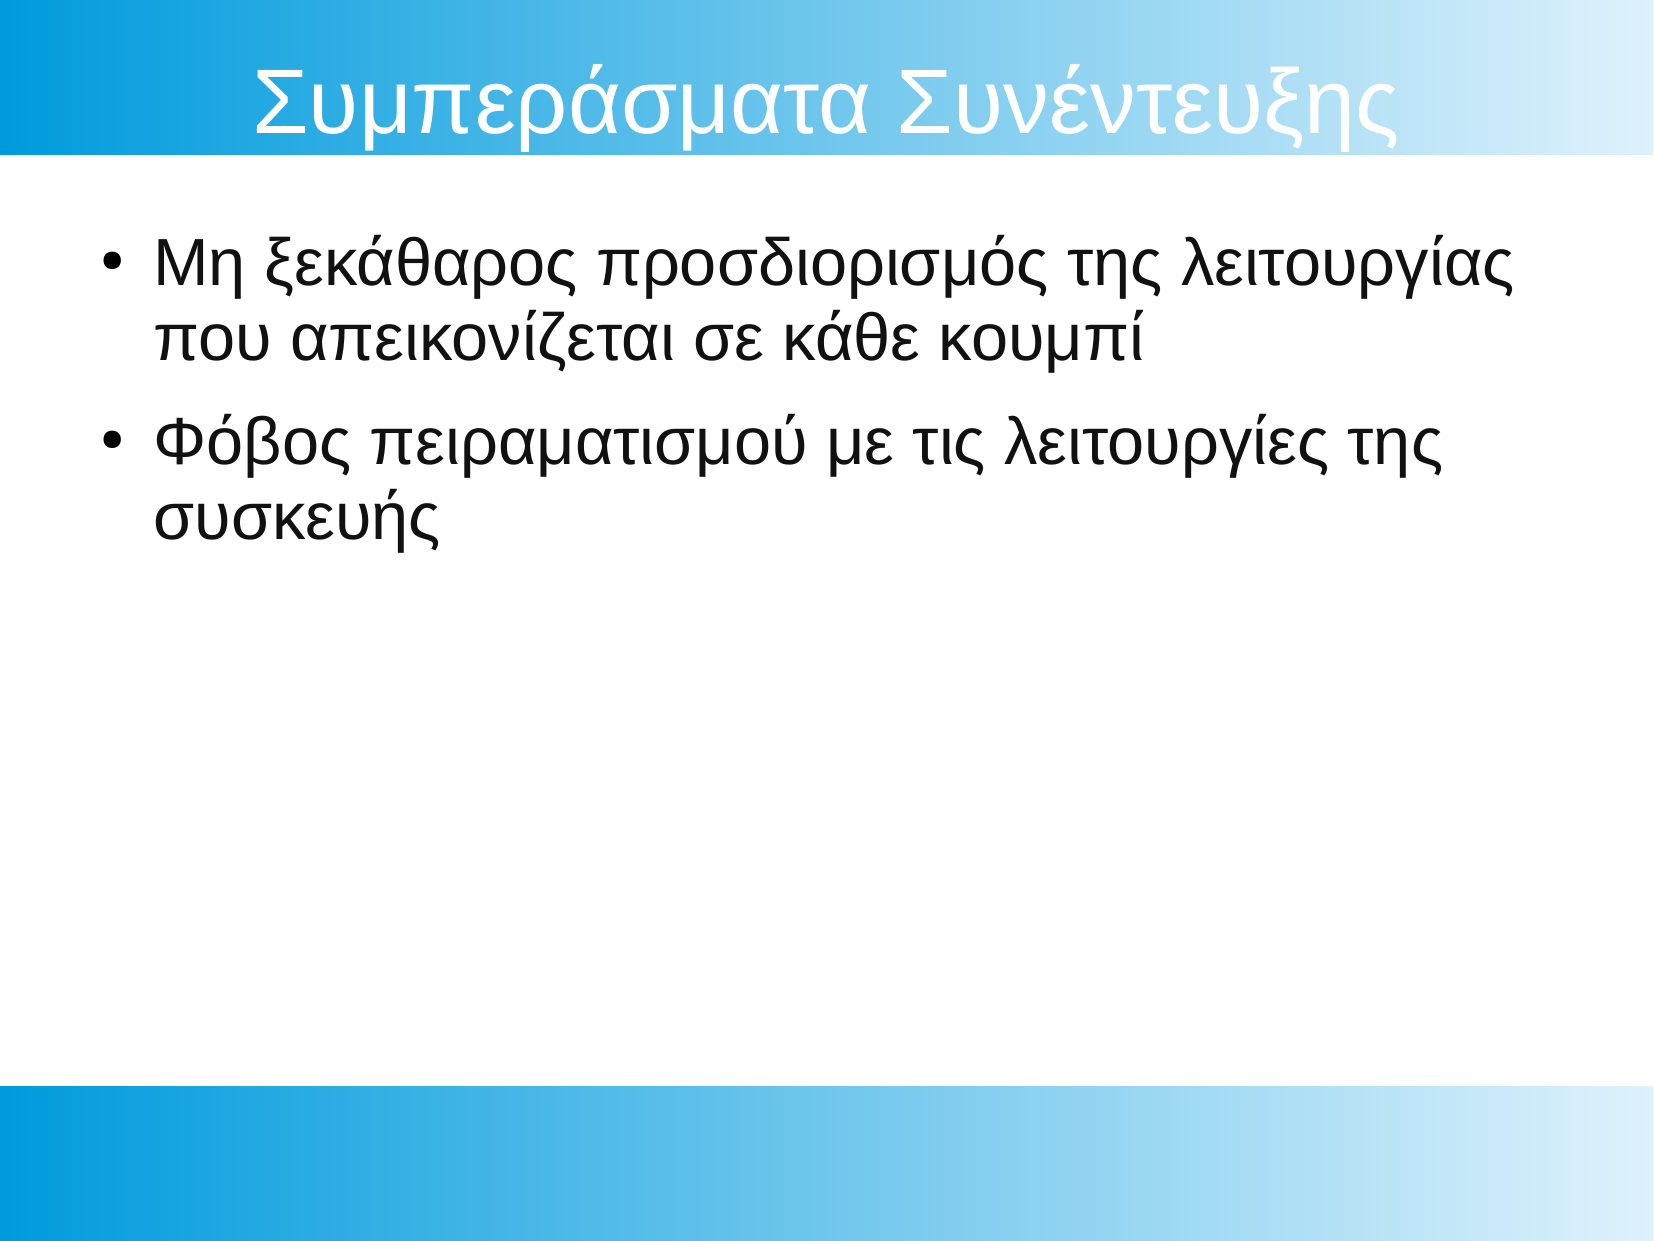

# Συμπεράσματα Συνέντευξης
Μη ξεκάθαρος προσδιορισμός της λειτουργίας που απεικονίζεται σε κάθε κουμπί
Φόβος πειραματισμού με τις λειτουργίες της συσκευής